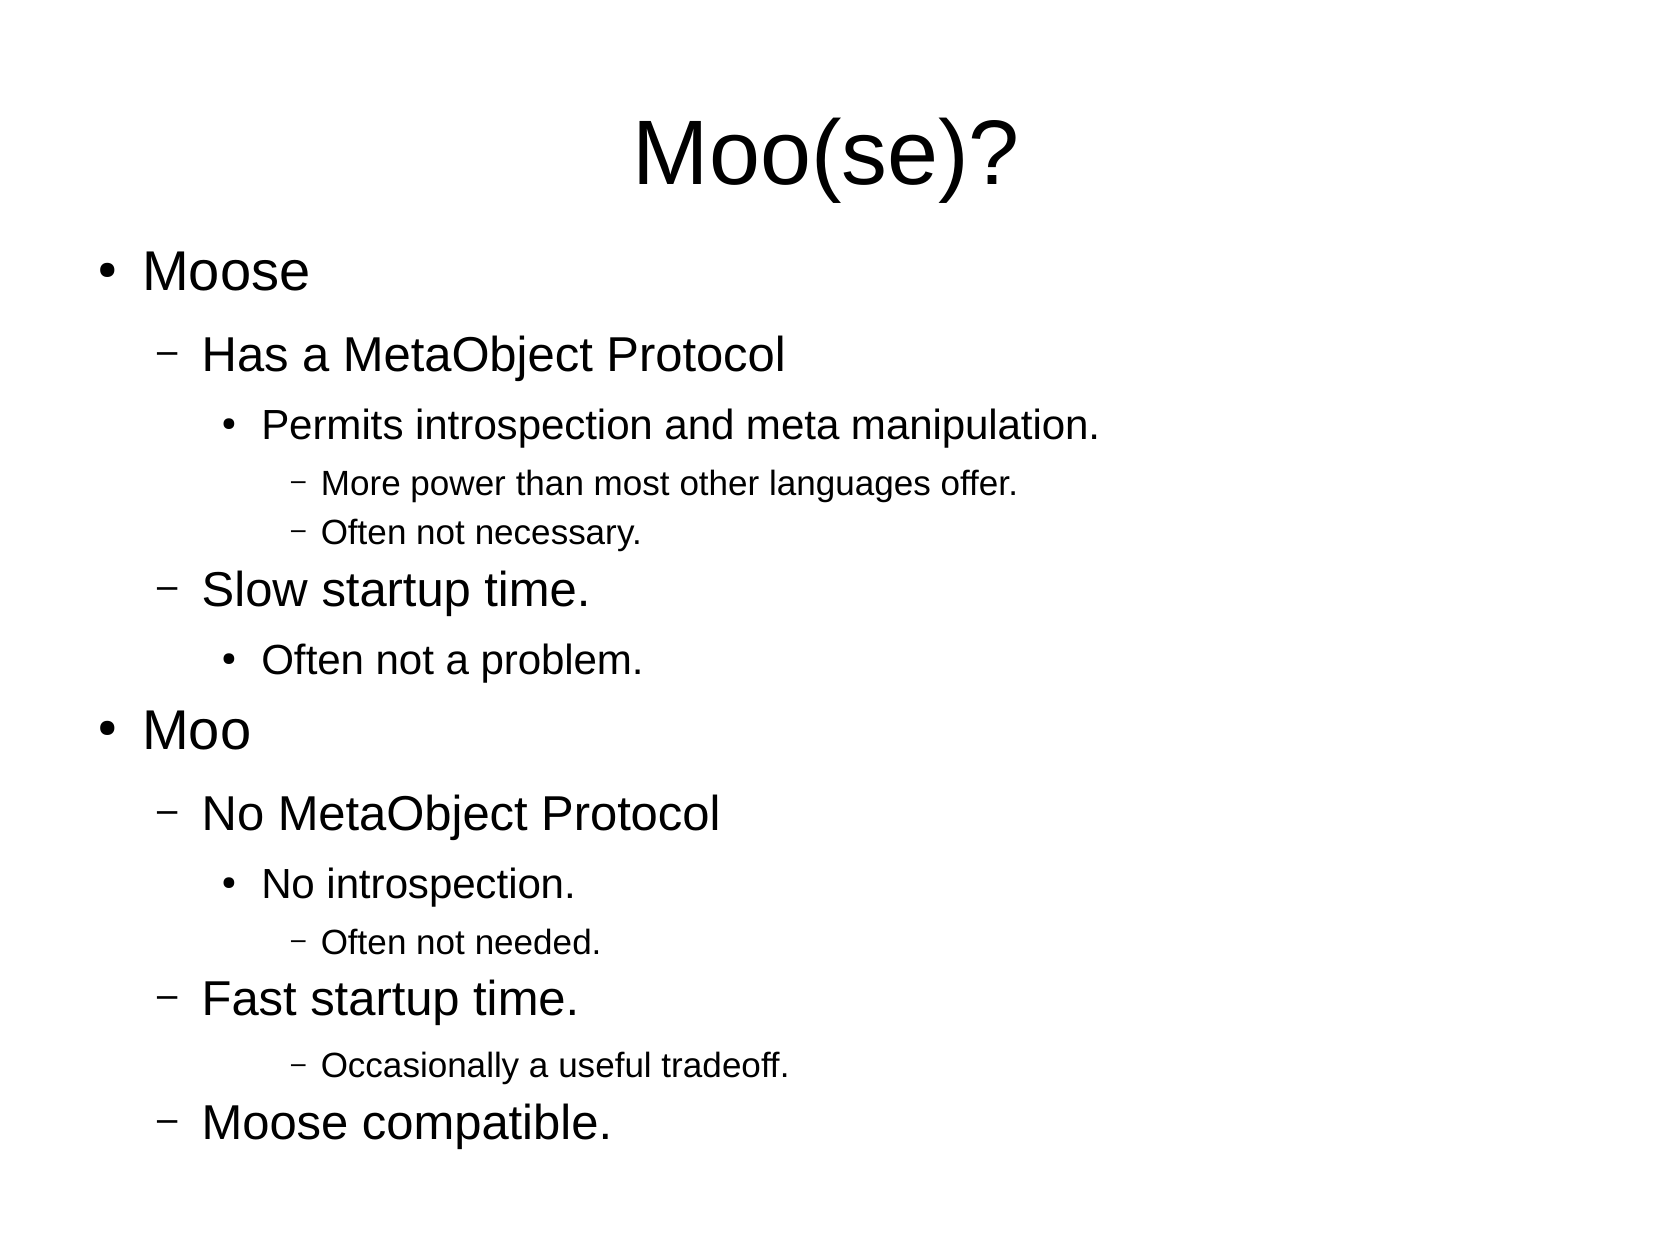

# Moo(se)?
Moose
Has a MetaObject Protocol
Permits introspection and meta manipulation.
More power than most other languages offer.
Often not necessary.
Slow startup time.
Often not a problem.
Moo
No MetaObject Protocol
No introspection.
Often not needed.
Fast startup time.
Occasionally a useful tradeoff.
Moose compatible.